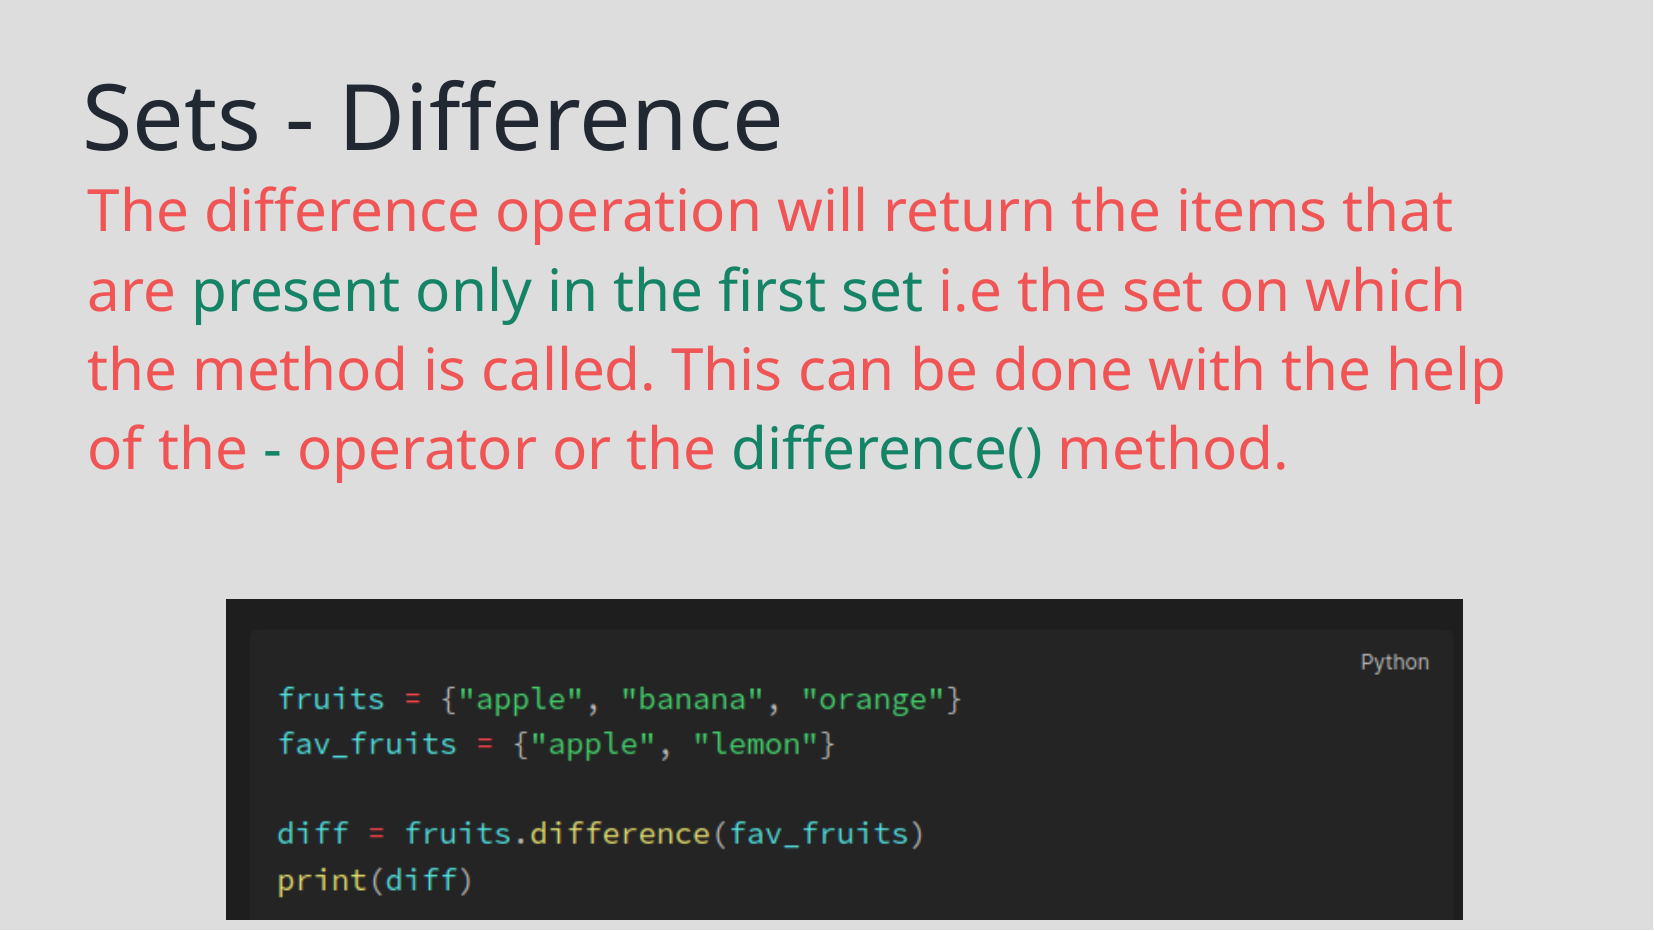

# Sets - Difference
The difference operation will return the items that are present only in the first set i.e the set on which the method is called. This can be done with the help of the - operator or the difference() method.